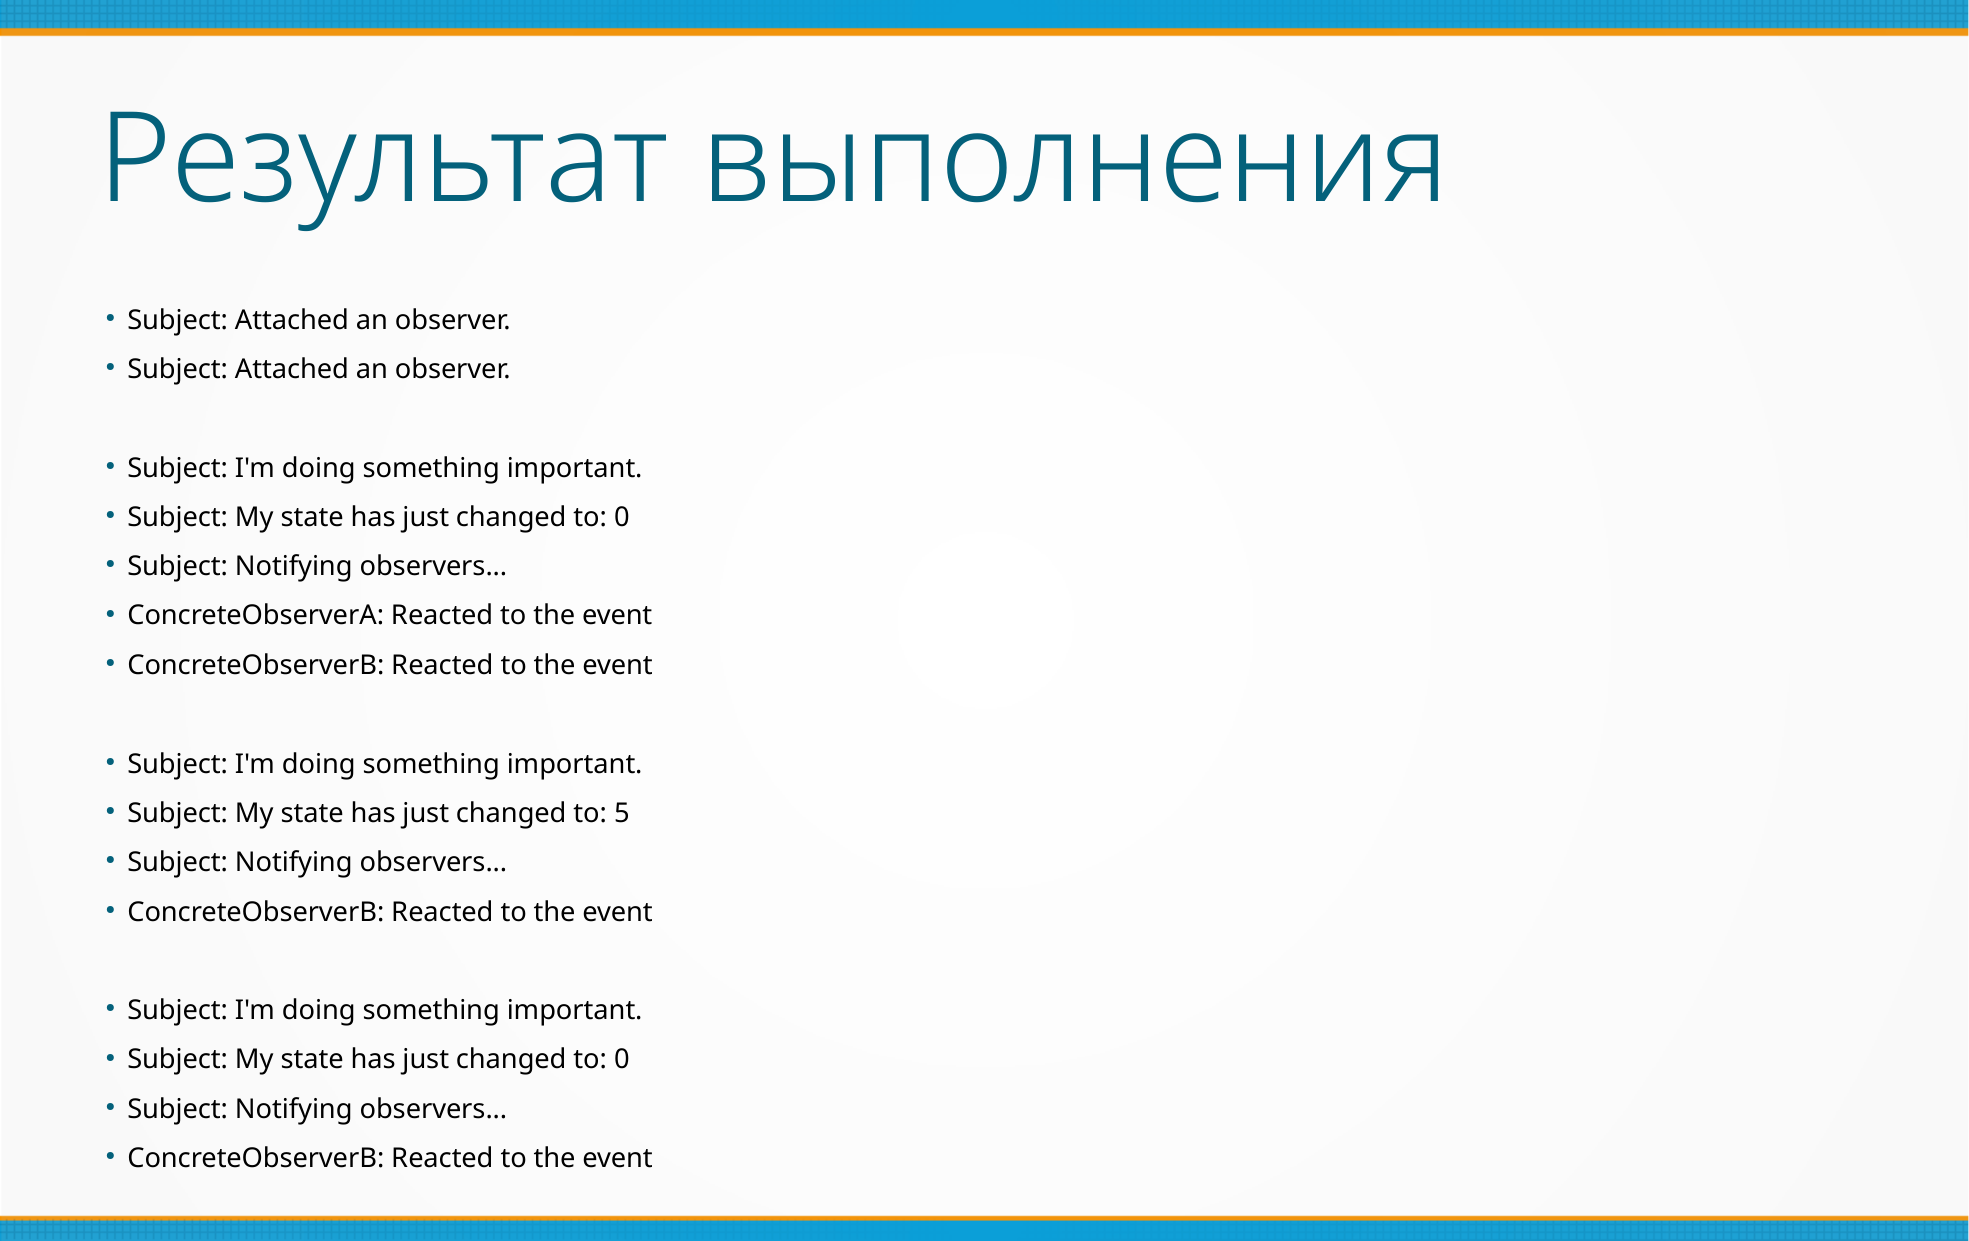

# Результат выполнения
Subject: Attached an observer.
Subject: Attached an observer.
Subject: I'm doing something important.
Subject: My state has just changed to: 0
Subject: Notifying observers...
ConcreteObserverA: Reacted to the event
ConcreteObserverB: Reacted to the event
Subject: I'm doing something important.
Subject: My state has just changed to: 5
Subject: Notifying observers...
ConcreteObserverB: Reacted to the event
Subject: I'm doing something important.
Subject: My state has just changed to: 0
Subject: Notifying observers...
ConcreteObserverB: Reacted to the event